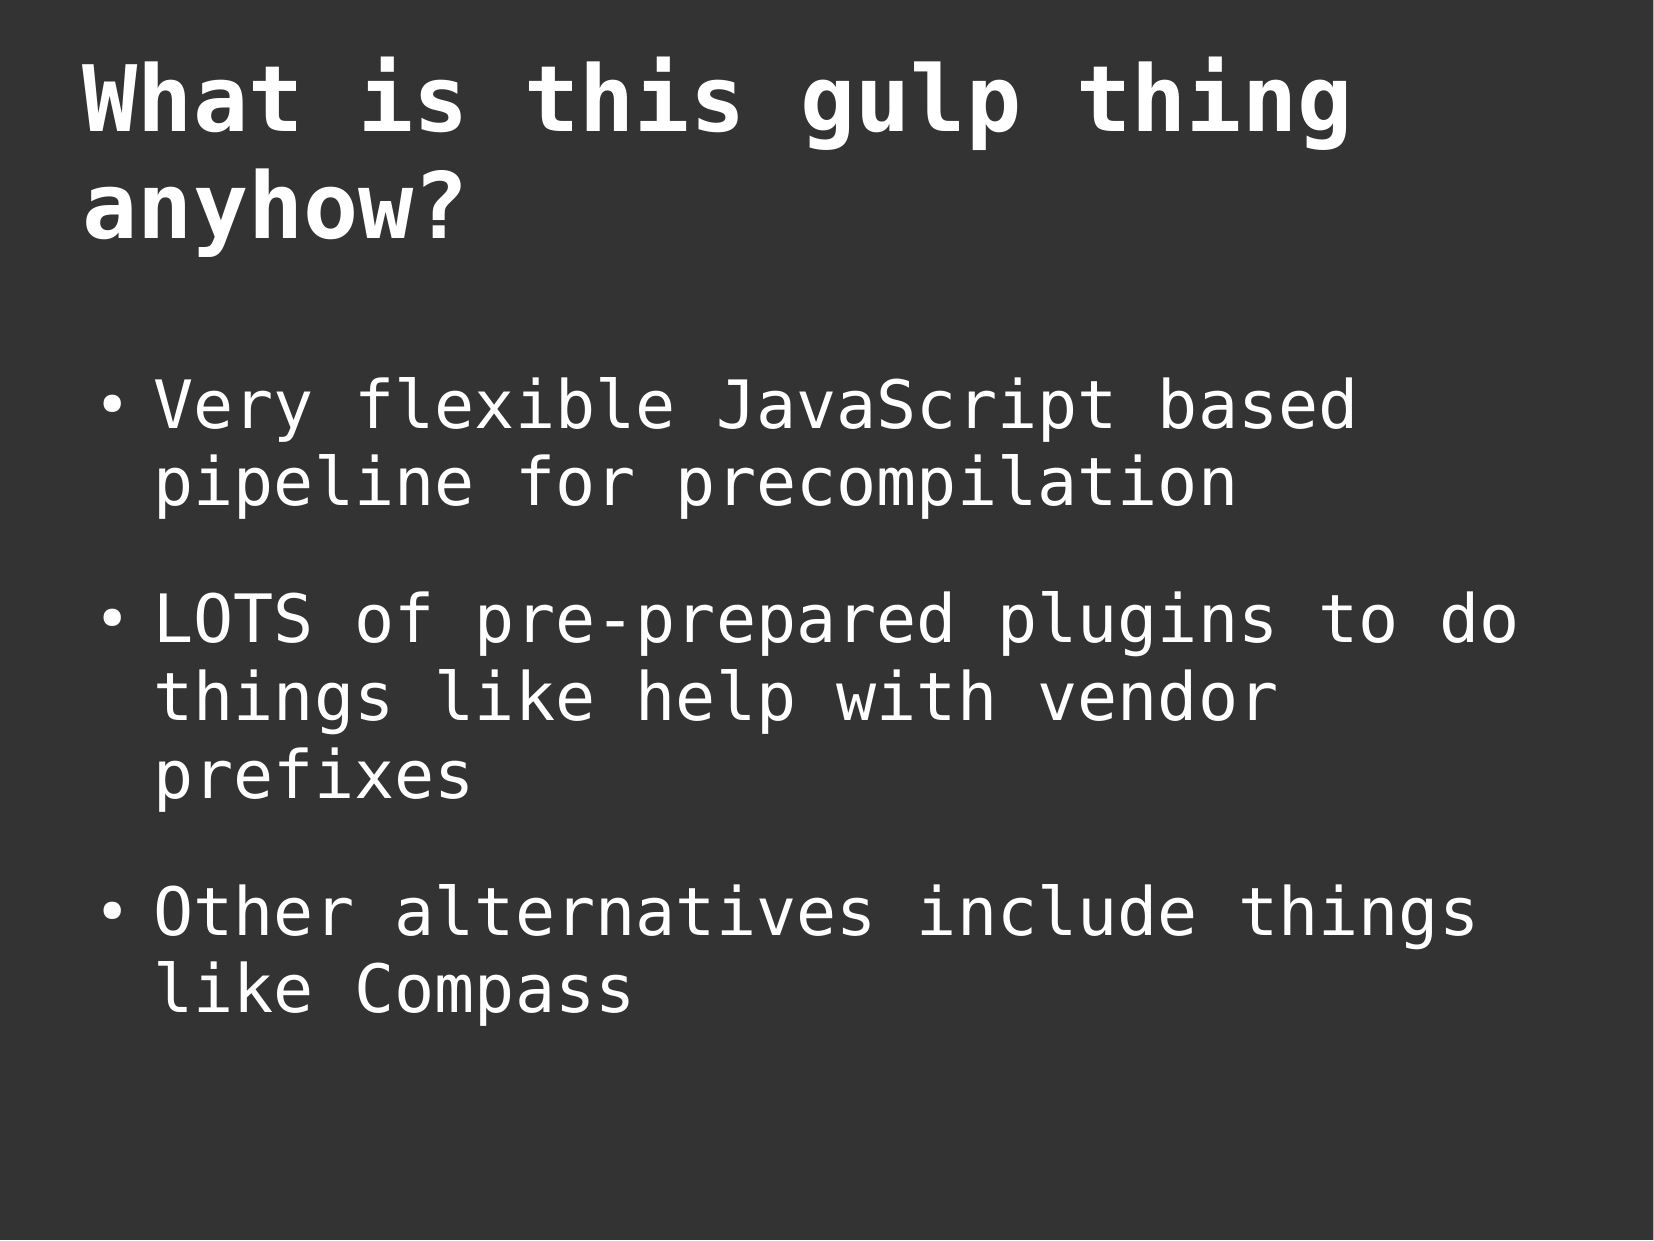

# What is this gulp thing anyhow?
Very flexible JavaScript based pipeline for precompilation
LOTS of pre-prepared plugins to do things like help with vendor prefixes
Other alternatives include things like Compass